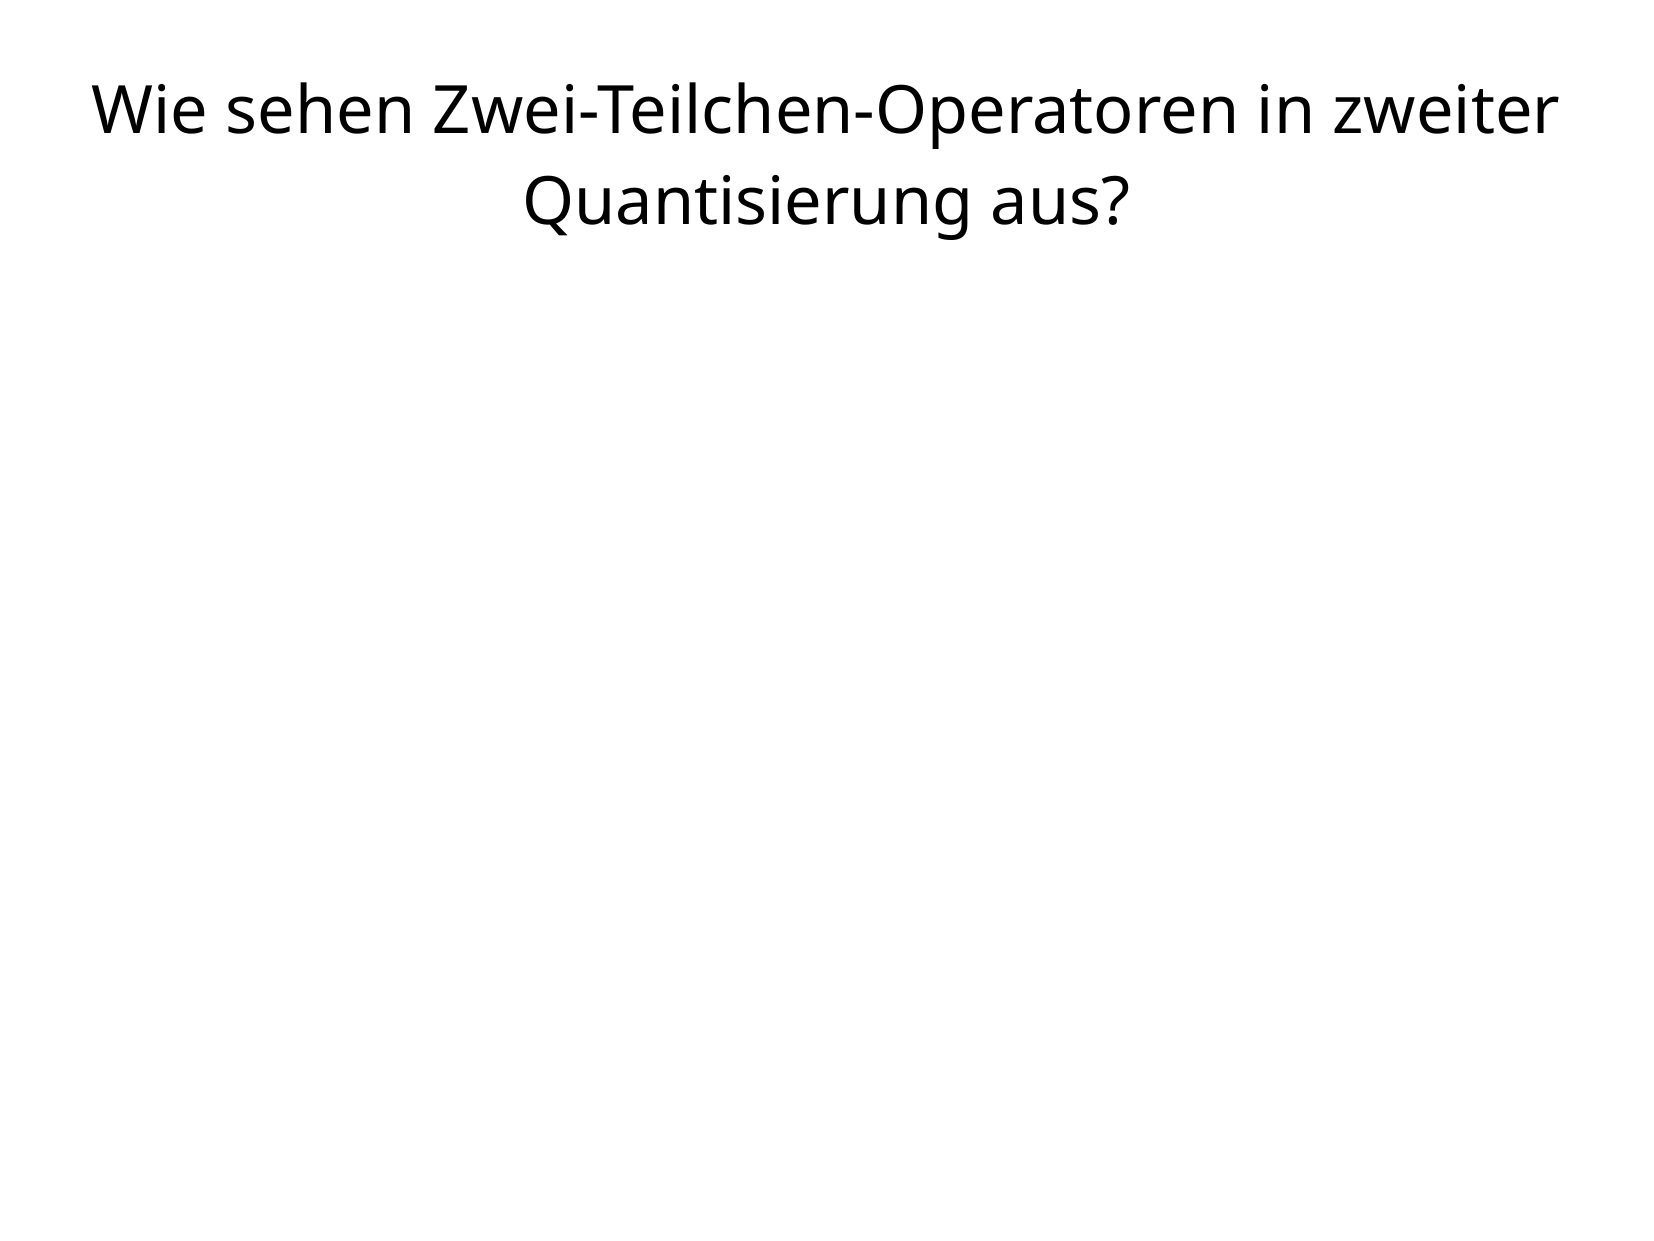

# Wie sehen Zwei-Teilchen-Operatoren in zweiter Quantisierung aus?